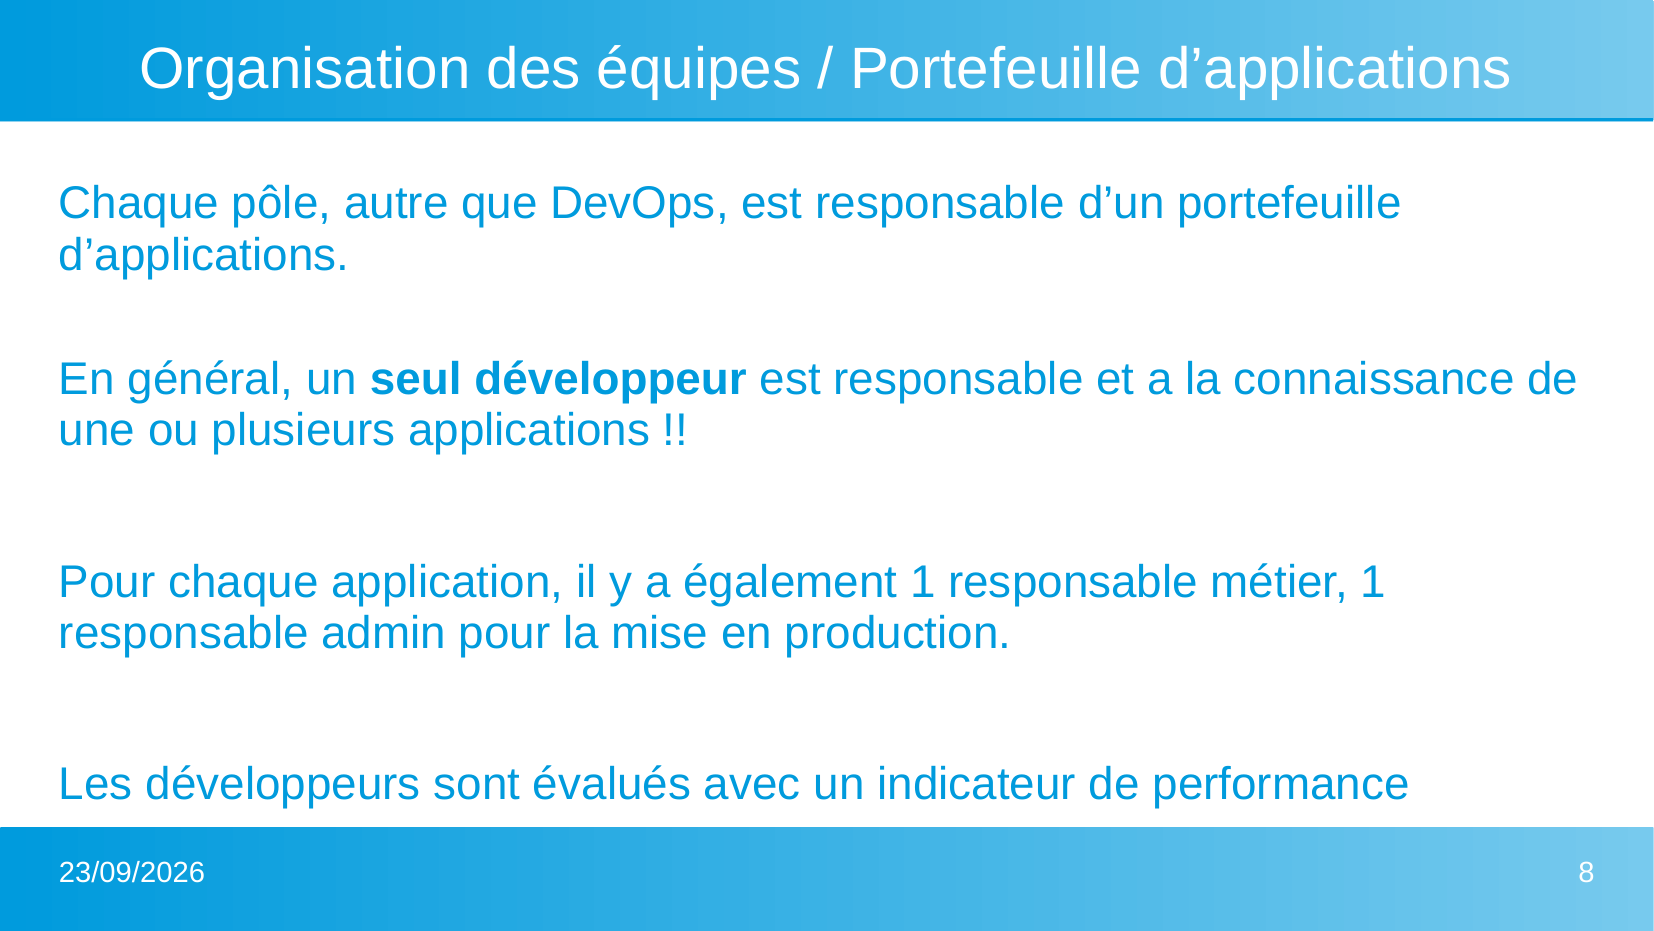

# Organisation des équipes / Portefeuille d’applications
Chaque pôle, autre que DevOps, est responsable d’un portefeuille d’applications.
En général, un seul développeur est responsable et a la connaissance de une ou plusieurs applications !!
Pour chaque application, il y a également 1 responsable métier, 1 responsable admin pour la mise en production.
Les développeurs sont évalués avec un indicateur de performance
8